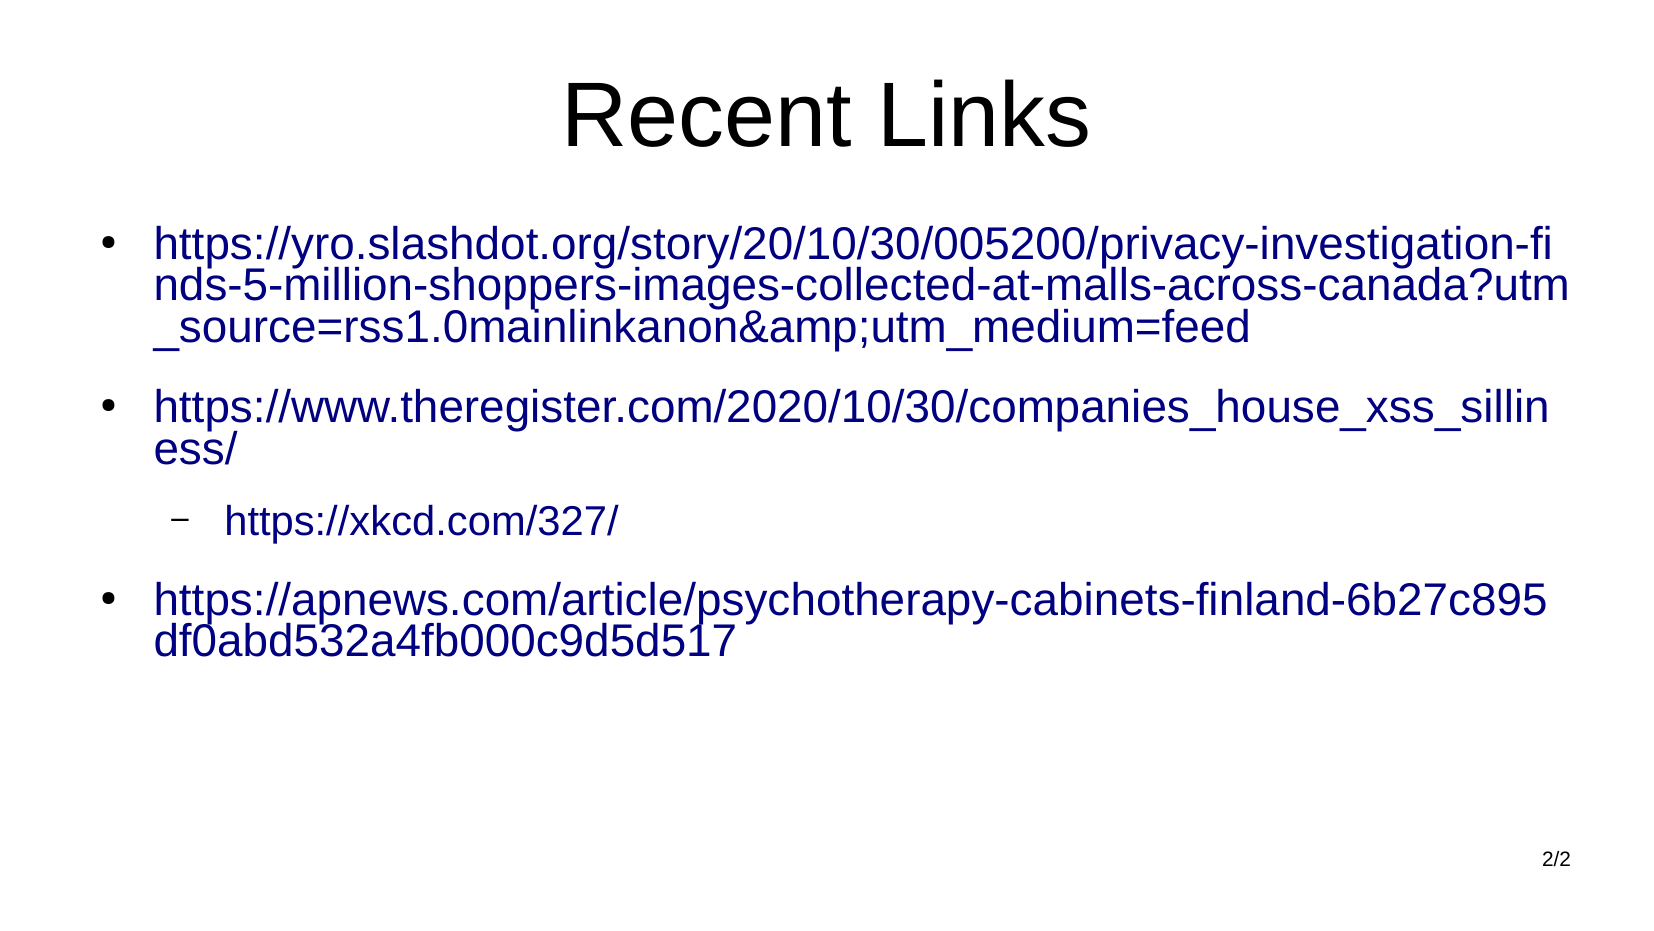

# Recent Links
https://yro.slashdot.org/story/20/10/30/005200/privacy-investigation-finds-5-million-shoppers-images-collected-at-malls-across-canada?utm_source=rss1.0mainlinkanon&amp;utm_medium=feed
https://www.theregister.com/2020/10/30/companies_house_xss_silliness/
https://xkcd.com/327/
https://apnews.com/article/psychotherapy-cabinets-finland-6b27c895df0abd532a4fb000c9d5d517
2